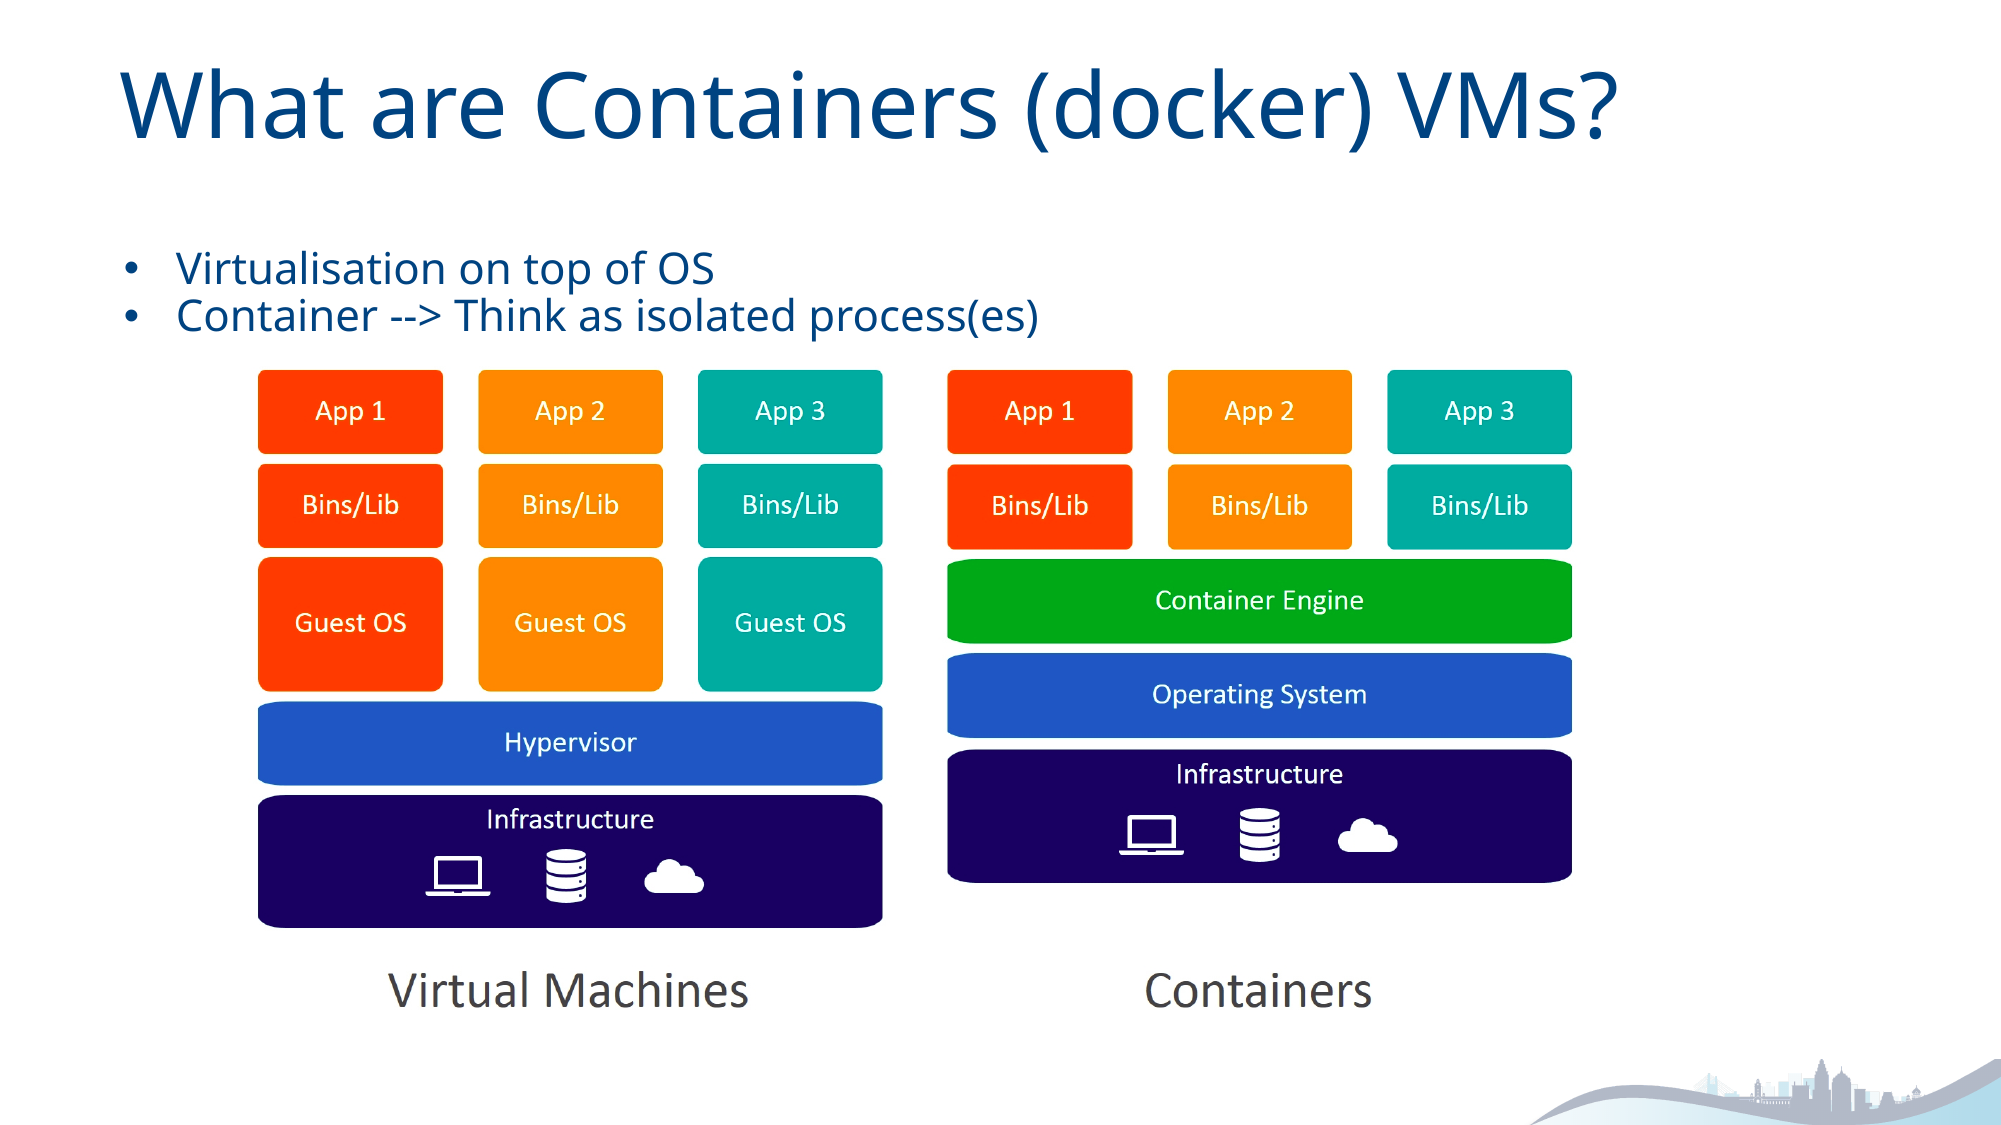

# What are Containers (docker) VMs?
Virtualisation on top of OS
Container --> Think as isolated process(es)